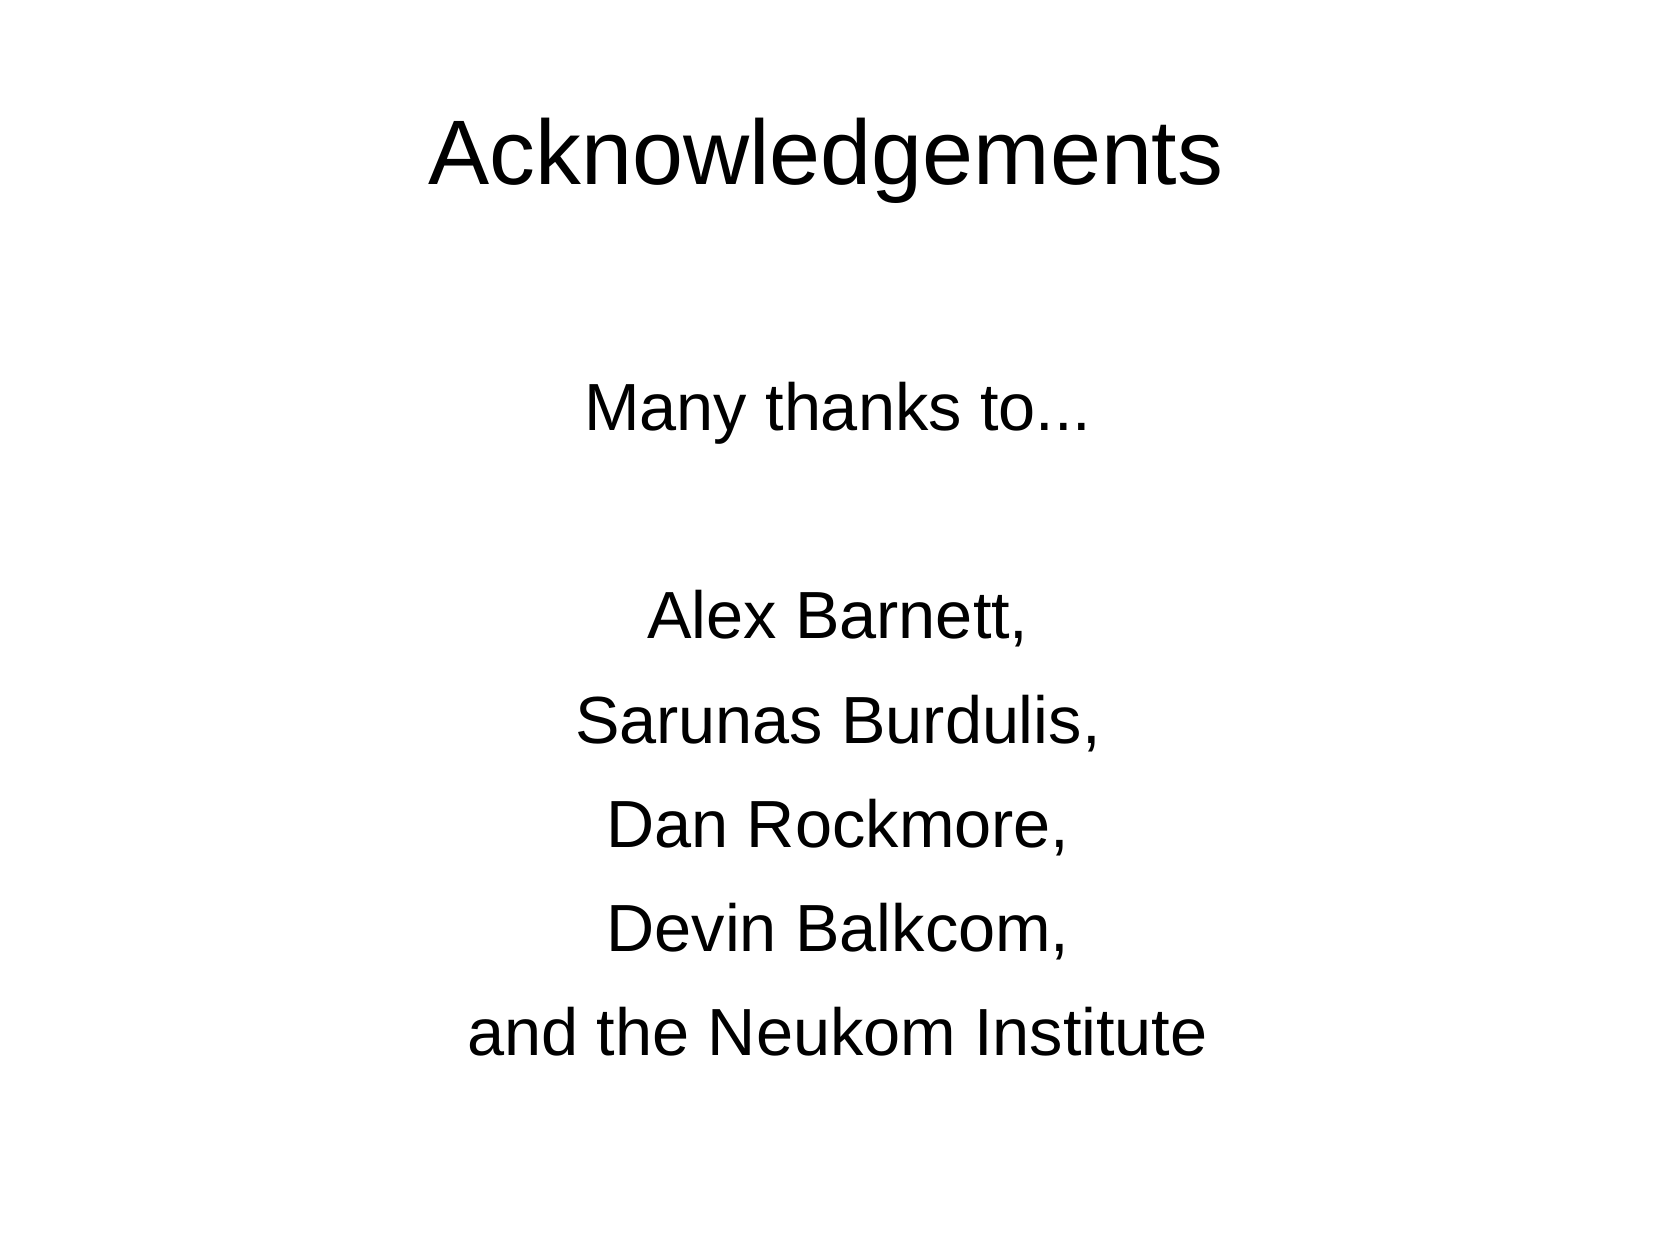

# Acknowledgements
Many thanks to...
Alex Barnett,
Sarunas Burdulis,
Dan Rockmore,
Devin Balkcom,
and the Neukom Institute